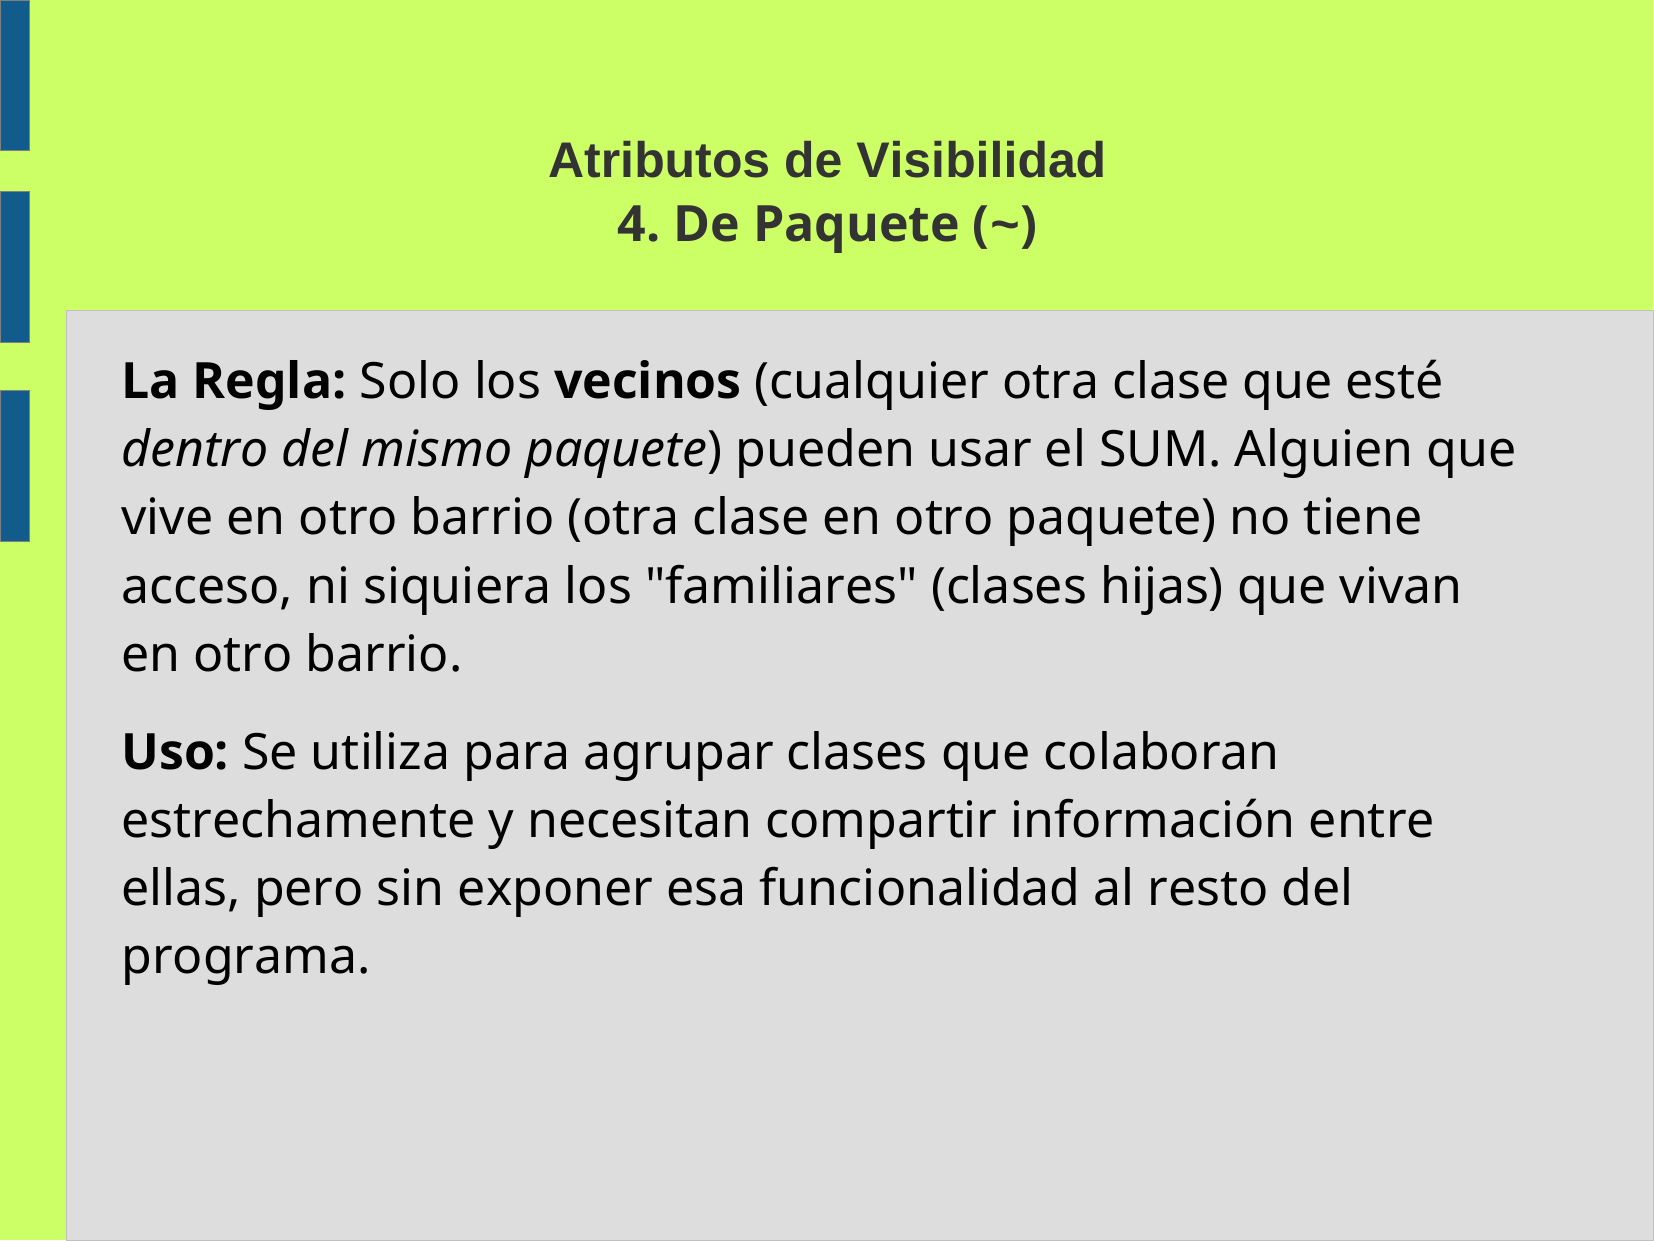

# Atributos de Visibilidad 4. De Paquete (~)
La Regla: Solo los vecinos (cualquier otra clase que esté dentro del mismo paquete) pueden usar el SUM. Alguien que vive en otro barrio (otra clase en otro paquete) no tiene acceso, ni siquiera los "familiares" (clases hijas) que vivan en otro barrio.
Uso: Se utiliza para agrupar clases que colaboran estrechamente y necesitan compartir información entre ellas, pero sin exponer esa funcionalidad al resto del programa.